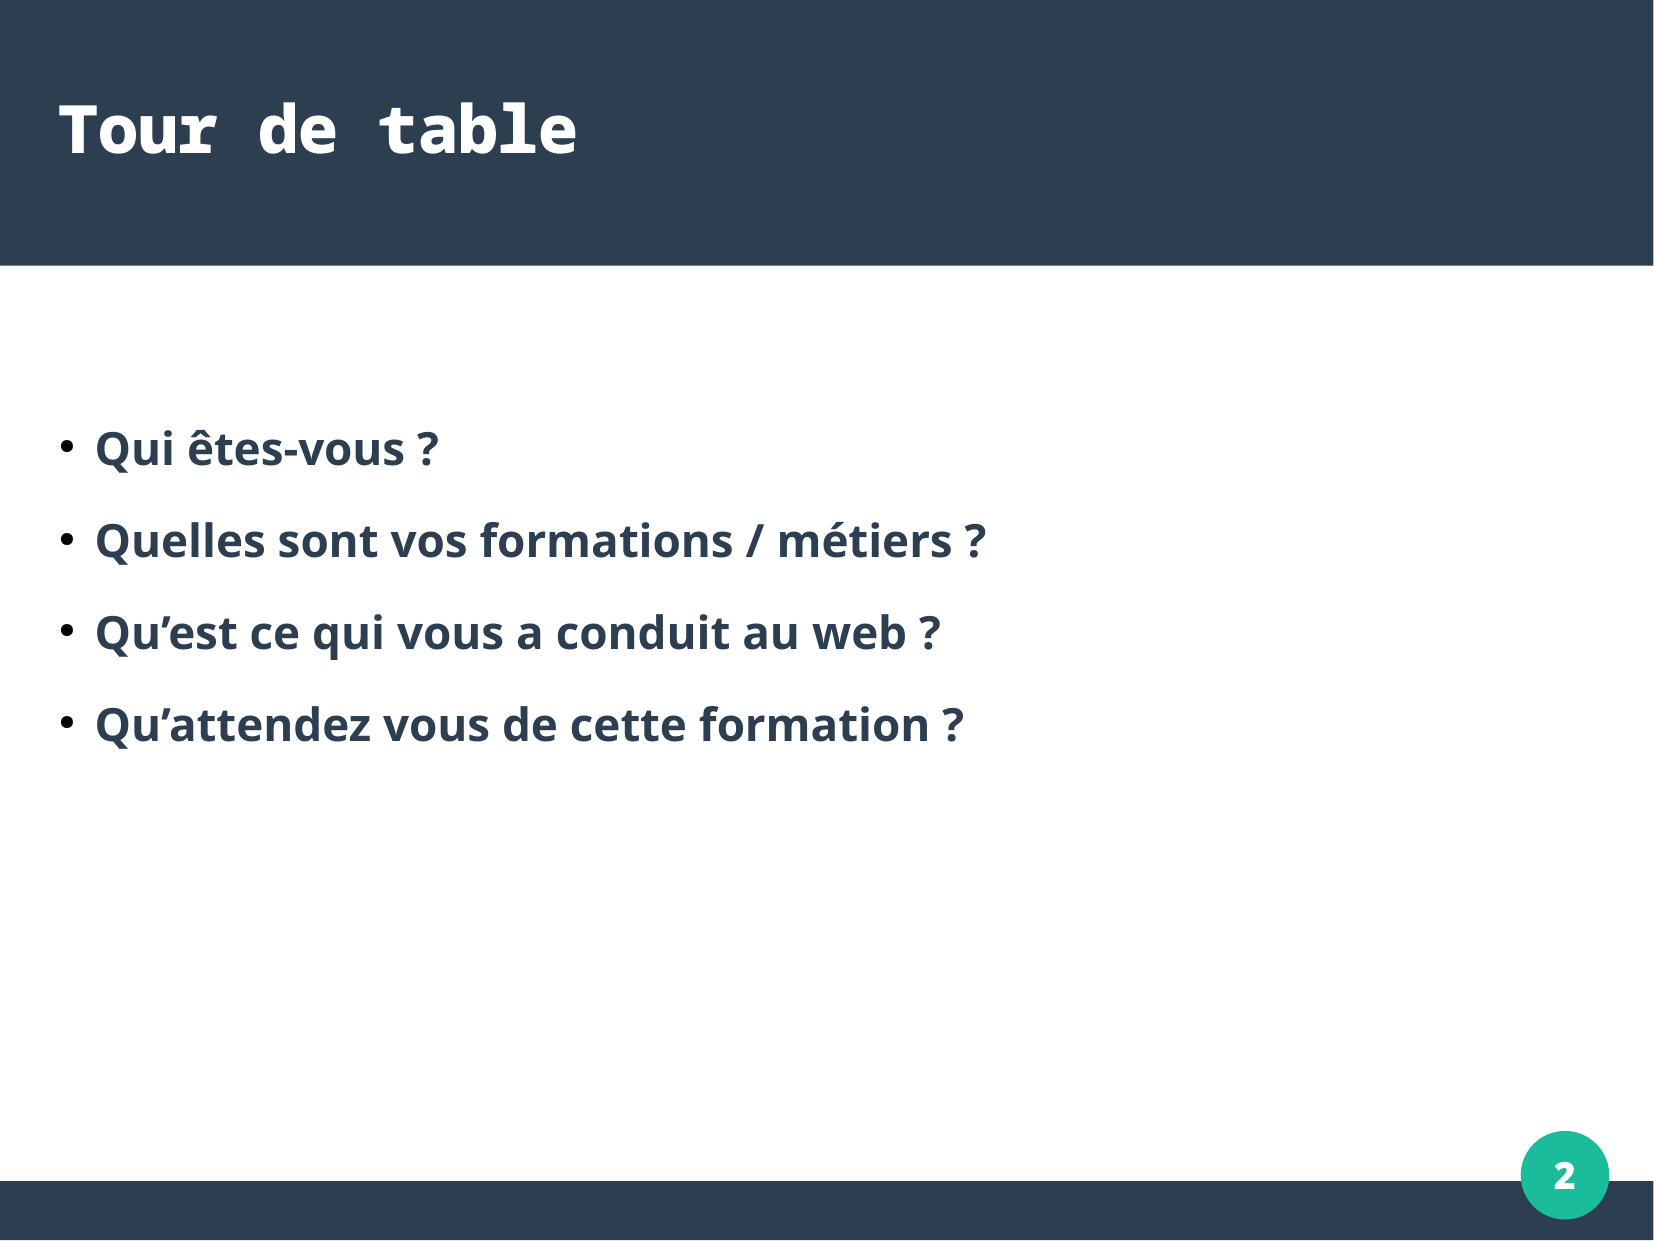

# Tour de table
Qui êtes-vous ?
Quelles sont vos formations / métiers ?
Qu’est ce qui vous a conduit au web ?
Qu’attendez vous de cette formation ?
2